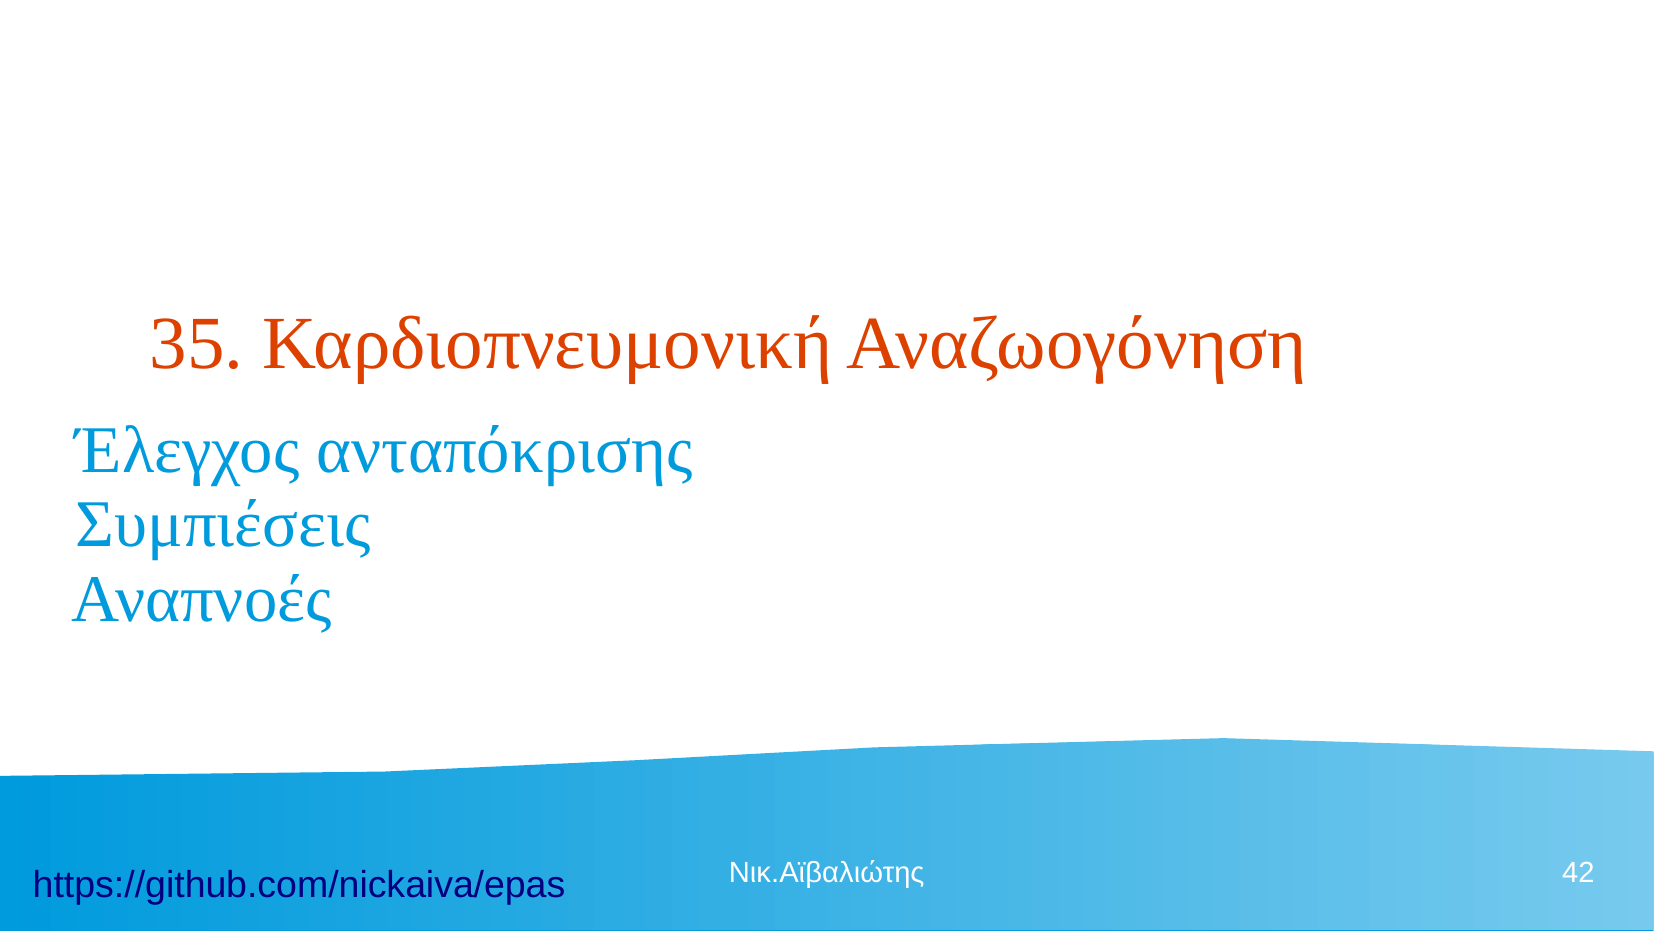

# 35. Καρδιοπνευμονική Αναζωογόνηση
 Έλεγχος ανταπόκρισης
 Συμπιέσεις
 Αναπνοές
Νικ.Αϊβαλιώτης
42